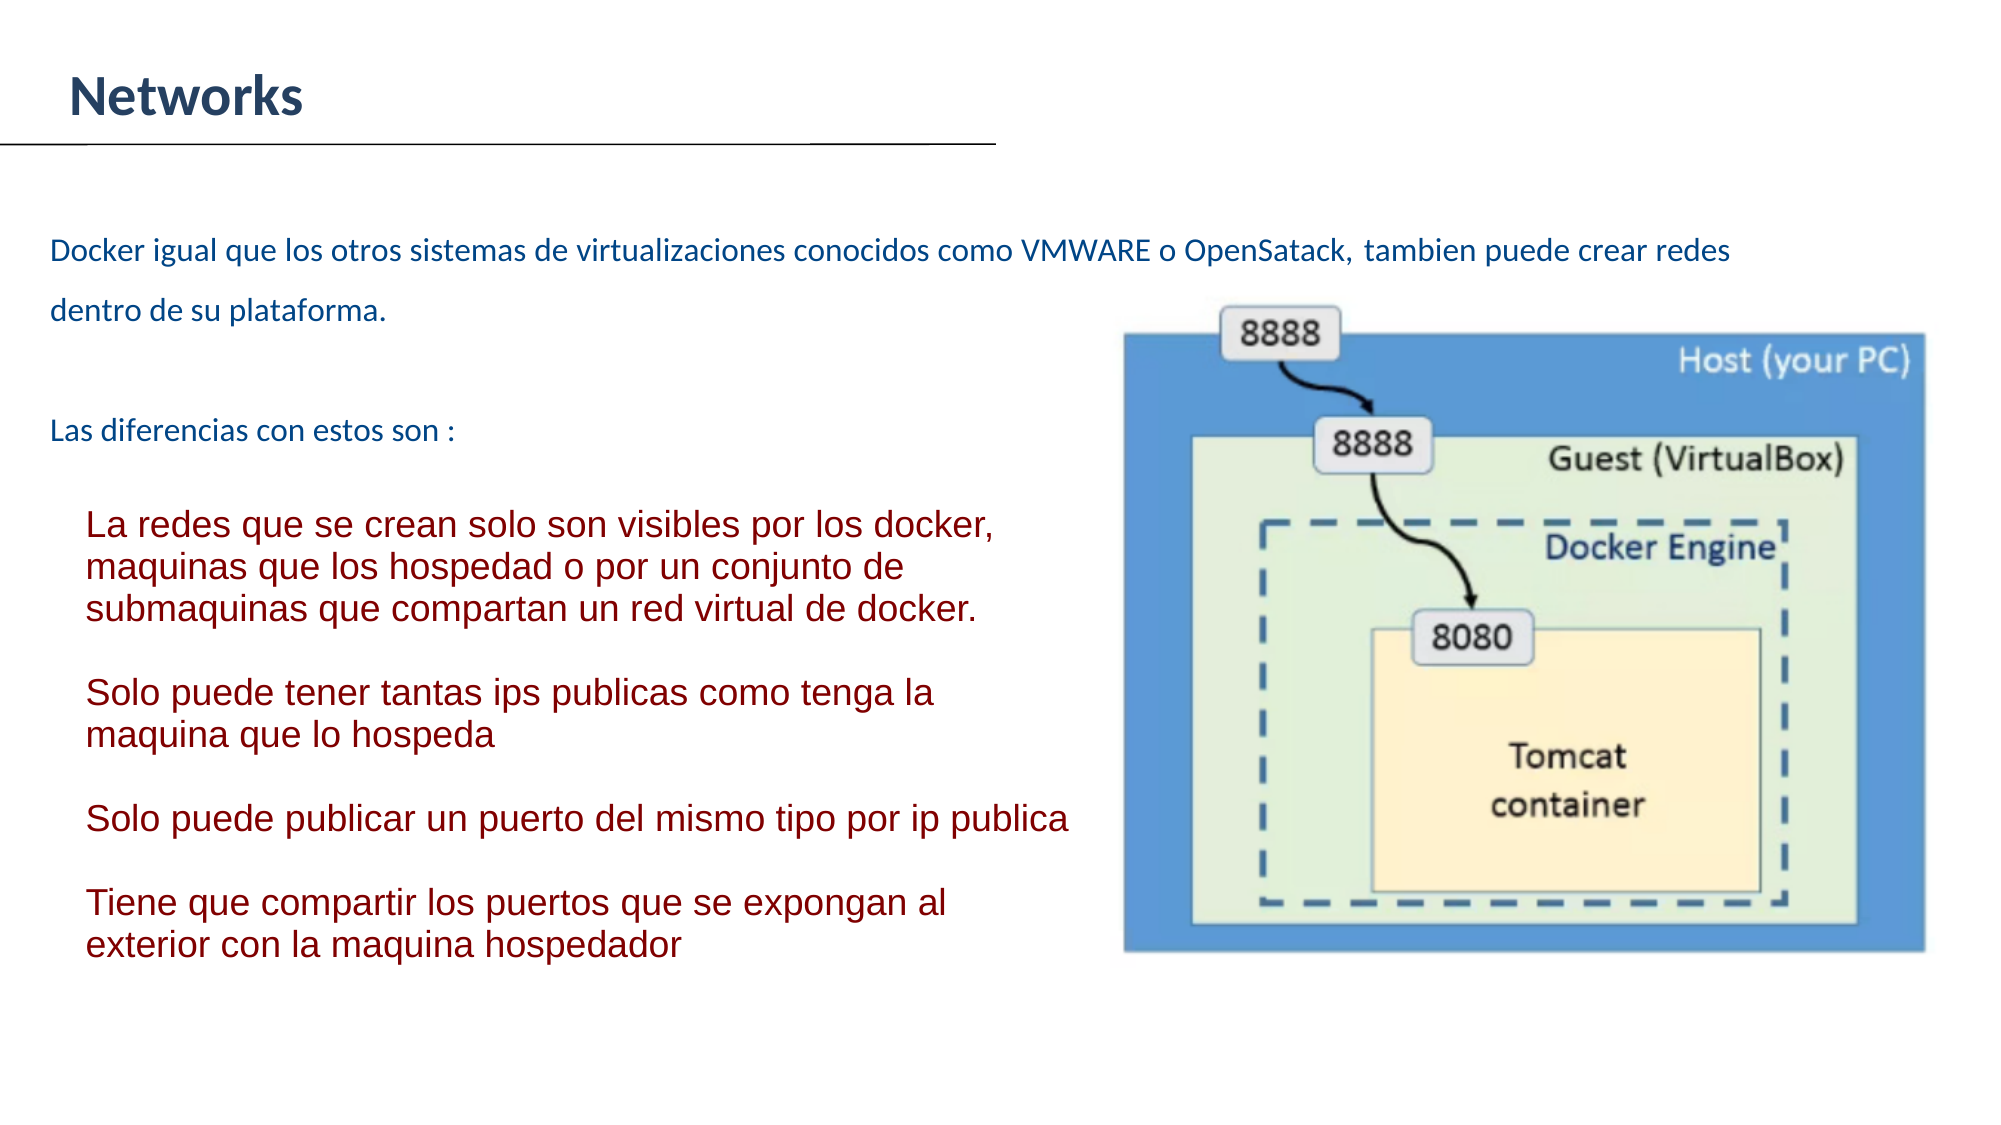

Networks
Docker igual que los otros sistemas de virtualizaciones conocidos como VMWARE o OpenSatack, tambien puede crear redes dentro de su plataforma.
Las diferencias con estos son :
La redes que se crean solo son visibles por los docker, maquinas que los hospedad o por un conjunto de submaquinas que compartan un red virtual de docker.
Solo puede tener tantas ips publicas como tenga la maquina que lo hospeda
Solo puede publicar un puerto del mismo tipo por ip publica
Tiene que compartir los puertos que se expongan al exterior con la maquina hospedador